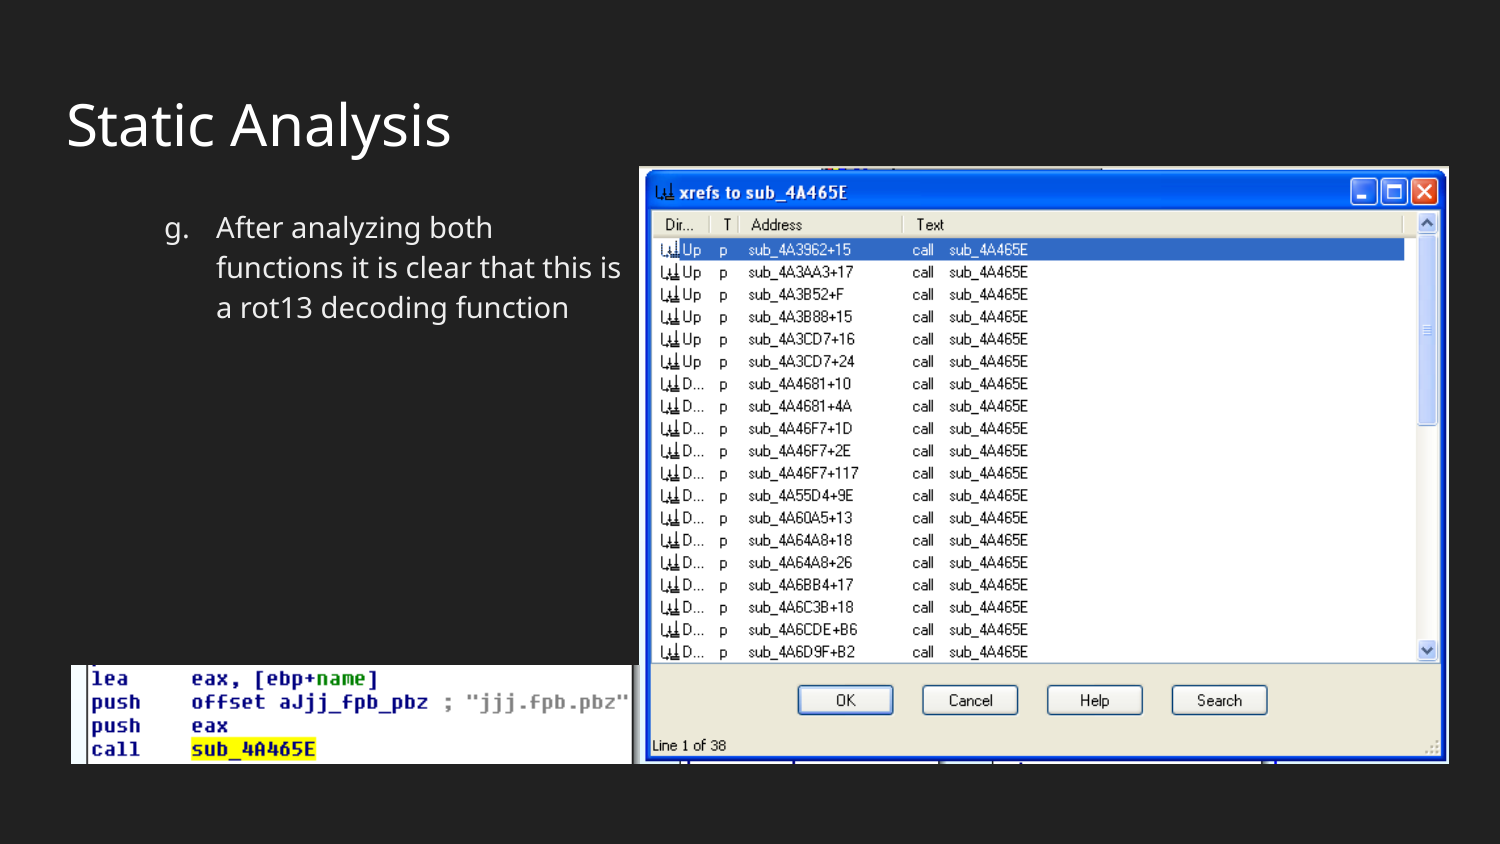

# Static Analysis
After analyzing both functions it is clear that this is a rot13 decoding function